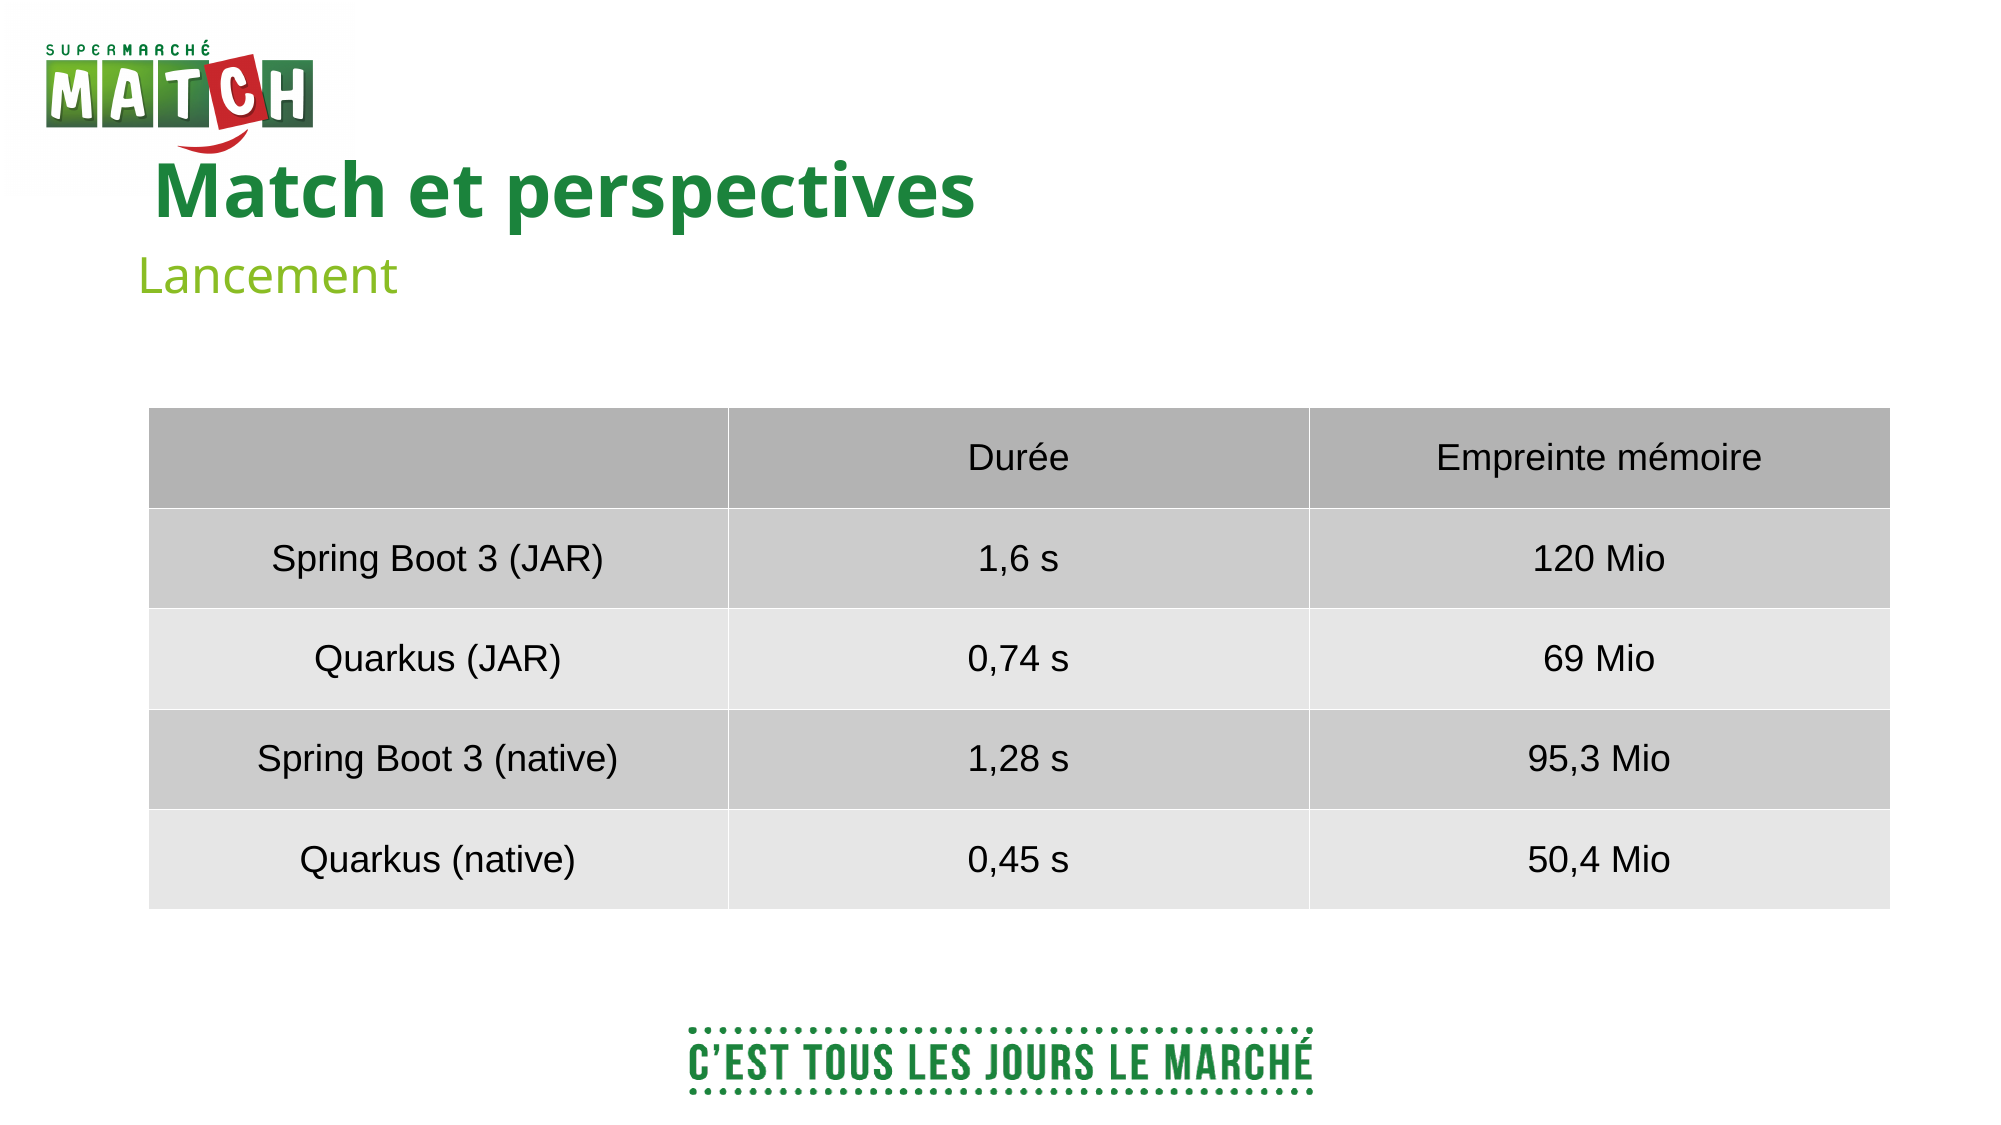

# Match et perspectives
Lancement
| | Durée | Empreinte mémoire |
| --- | --- | --- |
| Spring Boot 3 (JAR) | 1,6 s | 120 Mio |
| Quarkus (JAR) | 0,74 s | 69 Mio |
| Spring Boot 3 (native) | 1,28 s | 95,3 Mio |
| Quarkus (native) | 0,45 s | 50,4 Mio |